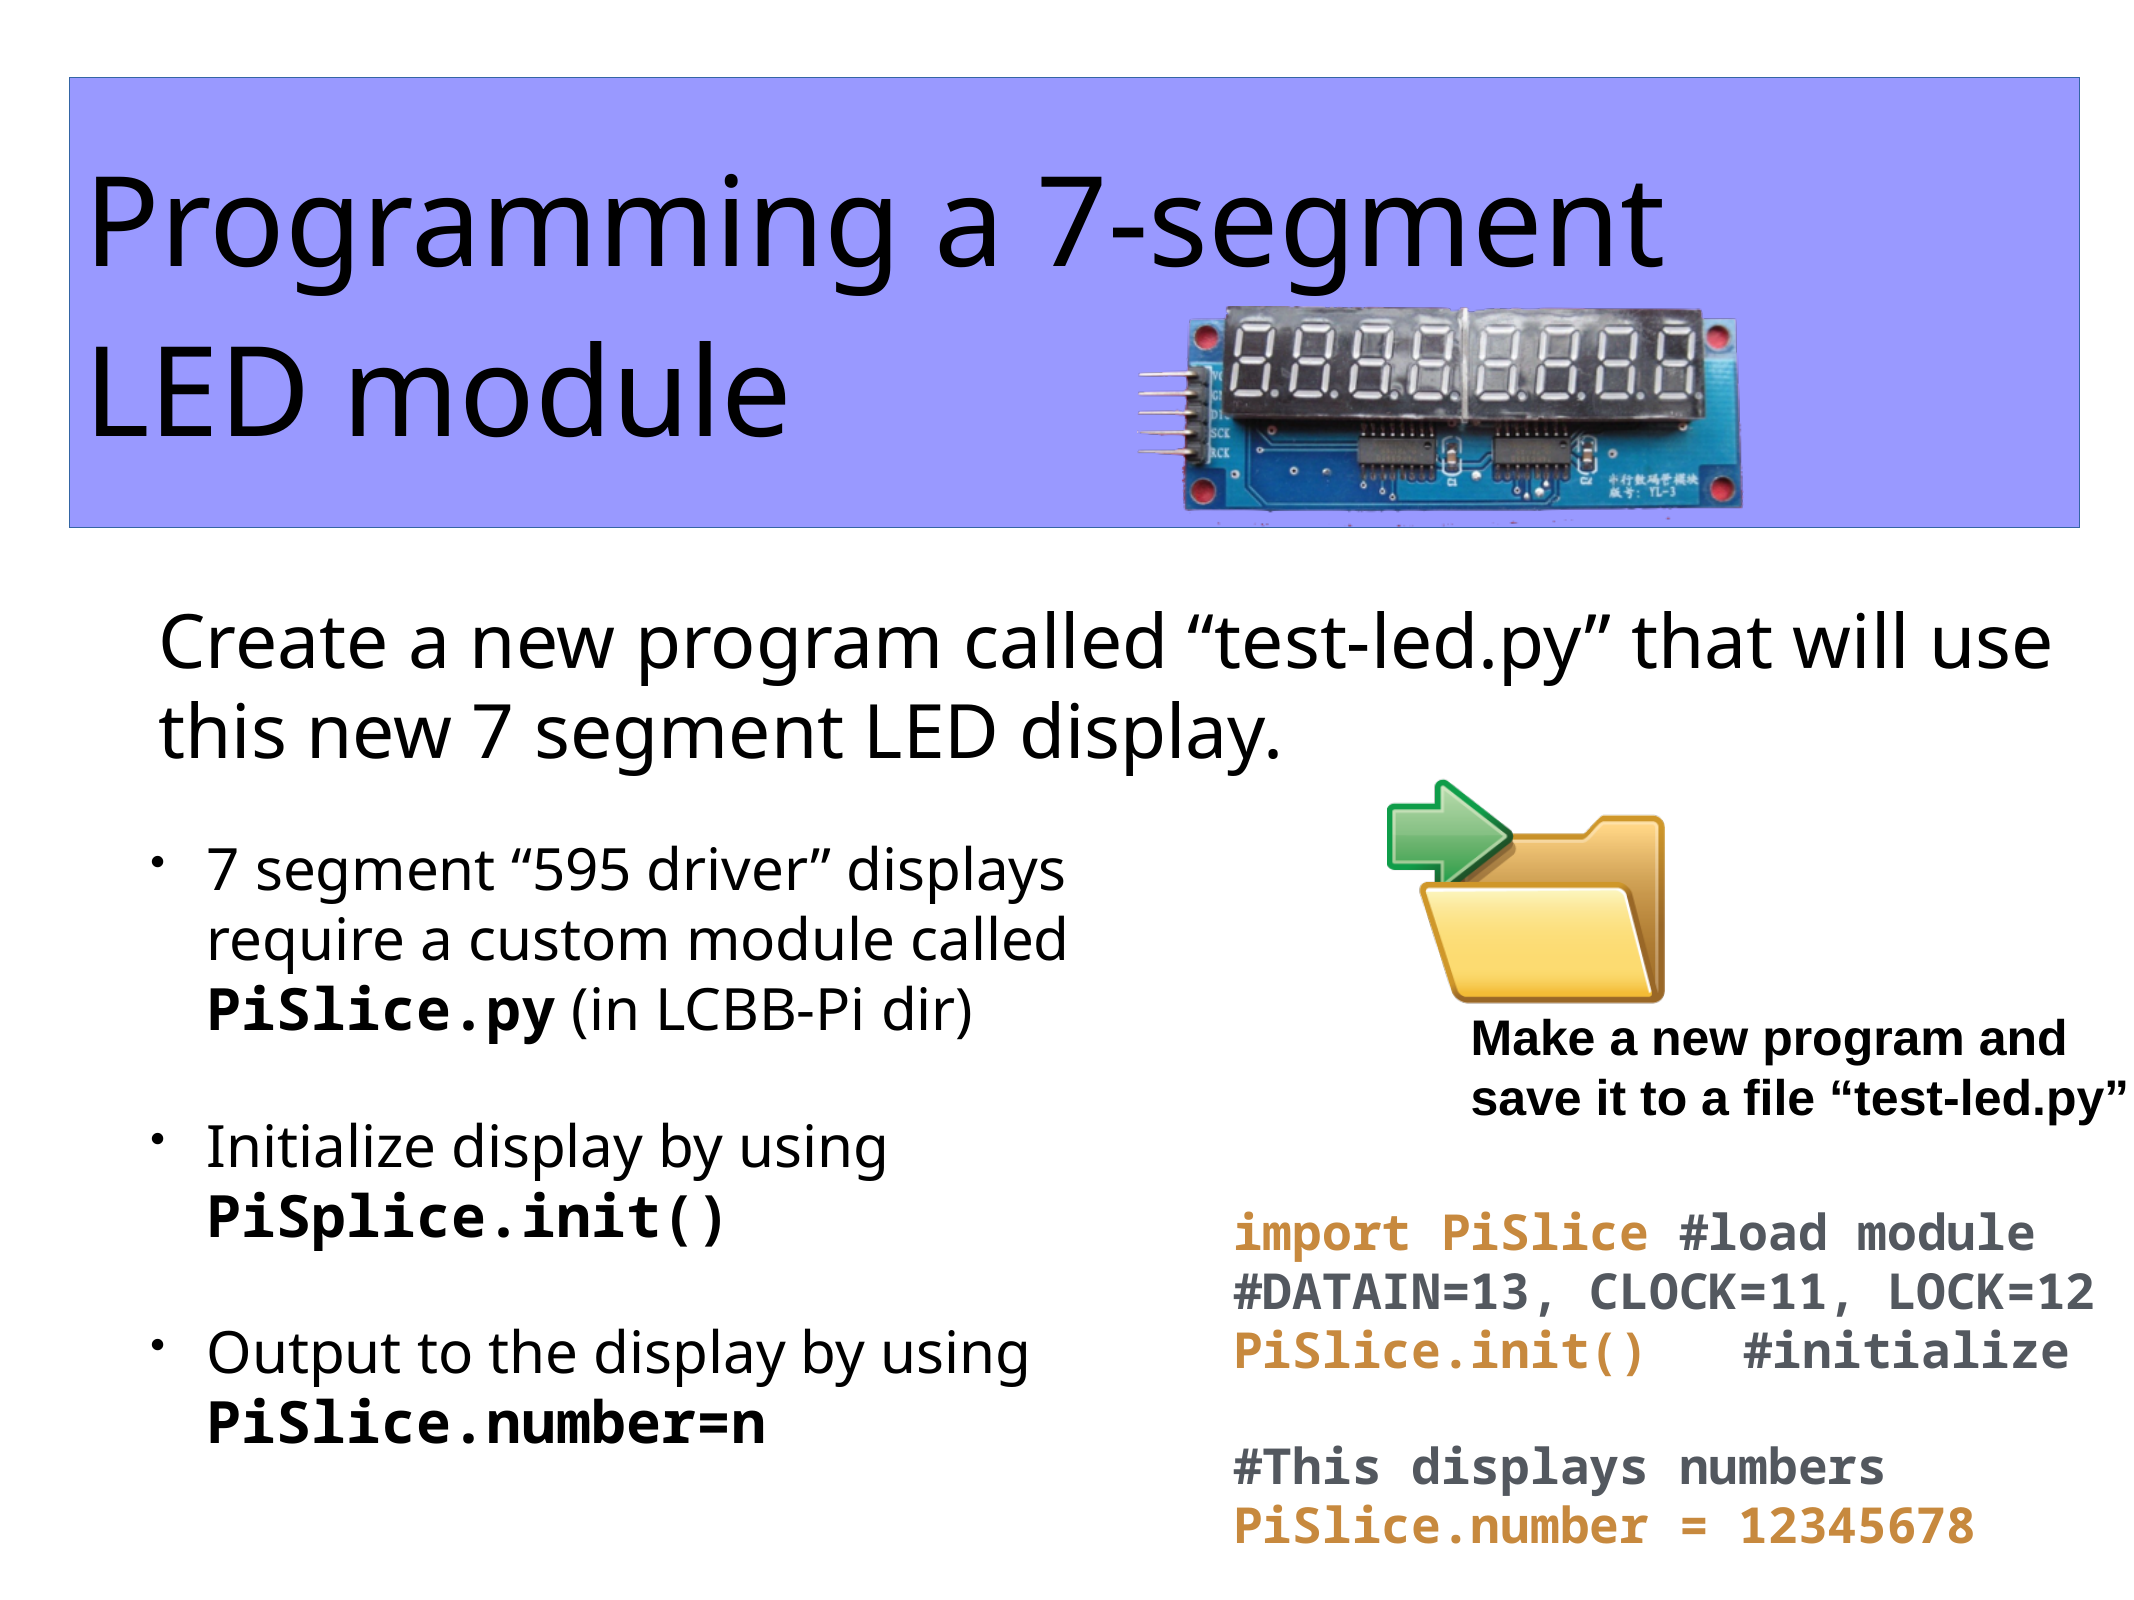

Programming a 7-segment
LED module
Create a new program called “test-led.py” that will use this new 7 segment LED display.
# 7 segment “595 driver” displays require a custom module called PiSlice.py (in LCBB-Pi dir)
Initialize display by using
PiSplice.init()
Output to the display by using PiSlice.number=n
Make a new program and
save it to a file “test-led.py”
import PiSlice 	#load module
#DATAIN=13, CLOCK=11, LOCK=12
PiSlice.init()				 	#initialize
#This displays numbers
PiSlice.number = 12345678